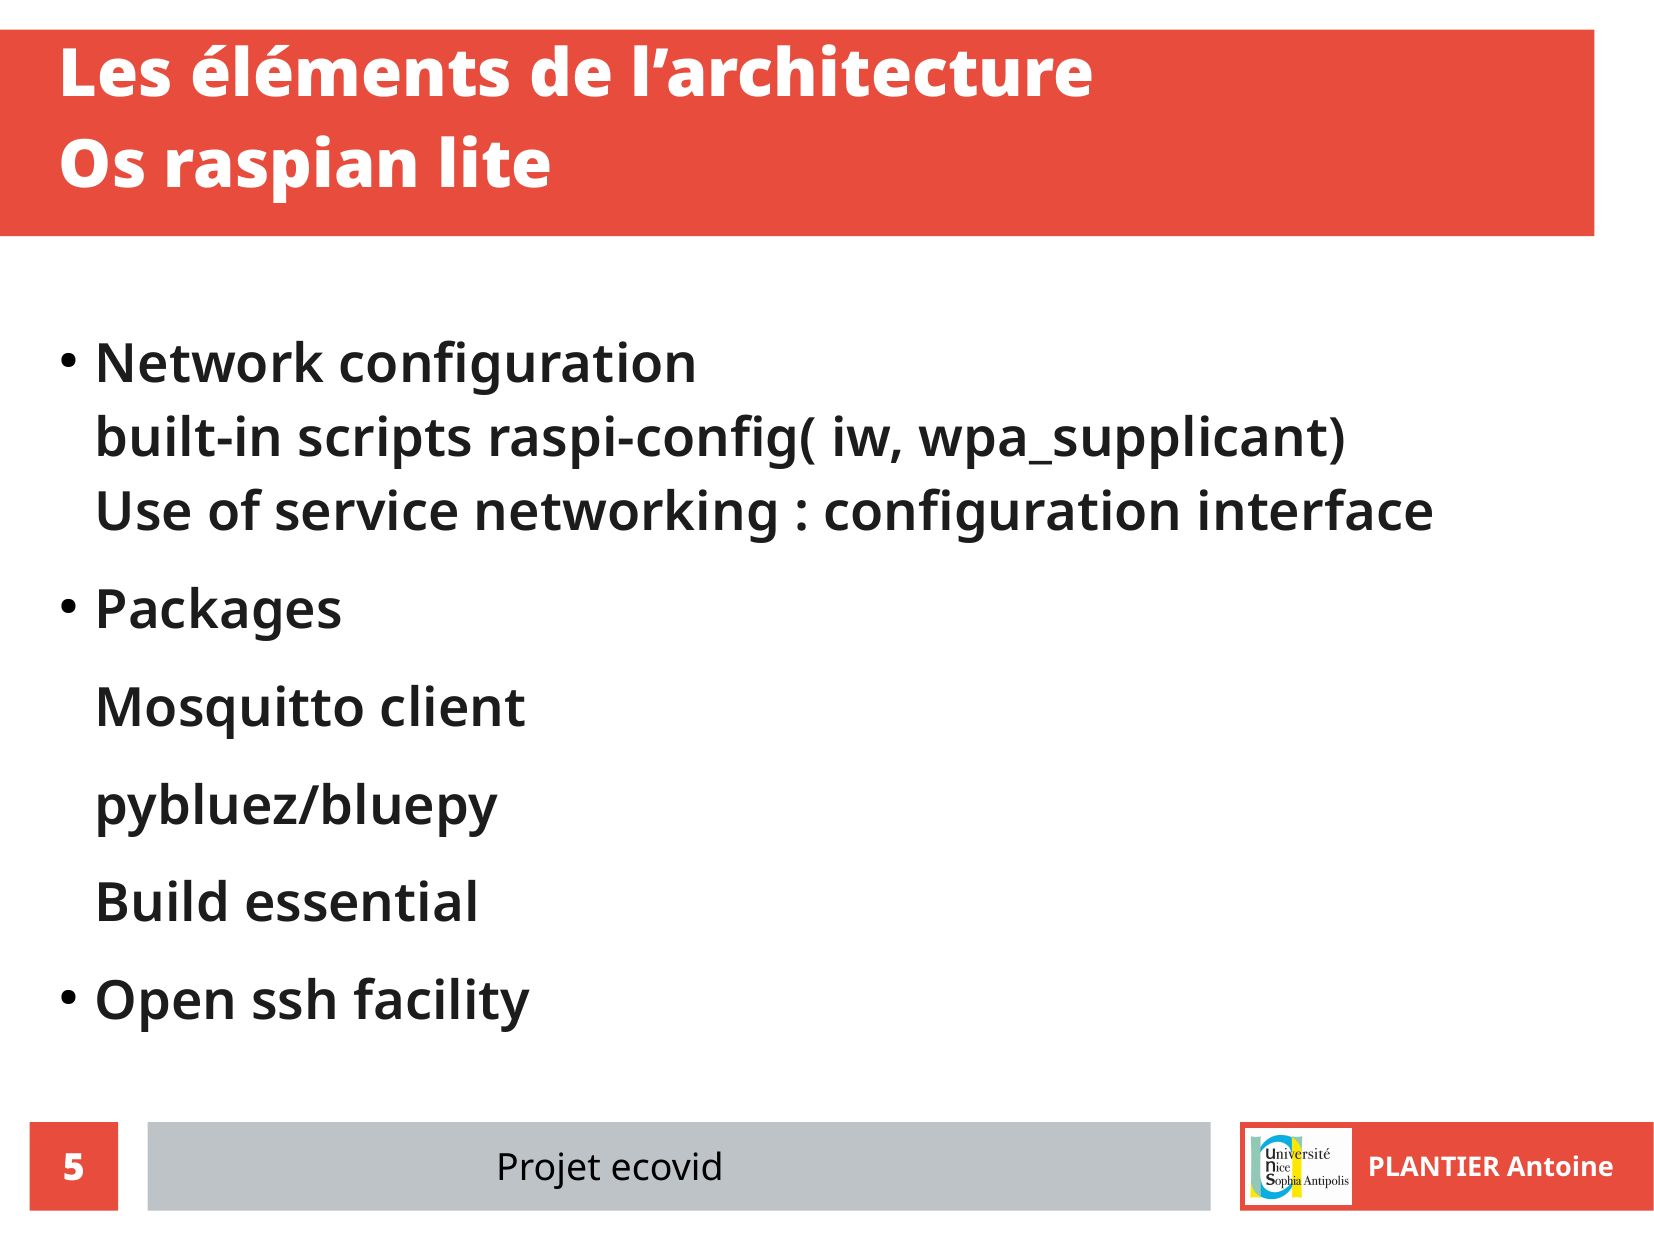

# Les éléments de l’architecture Os raspian lite
Network configuration
built-in scripts raspi-config( iw, wpa_supplicant)
Use of service networking : configuration interface
Packages
Mosquitto client
pybluez/bluepy
Build essential
Open ssh facility
5